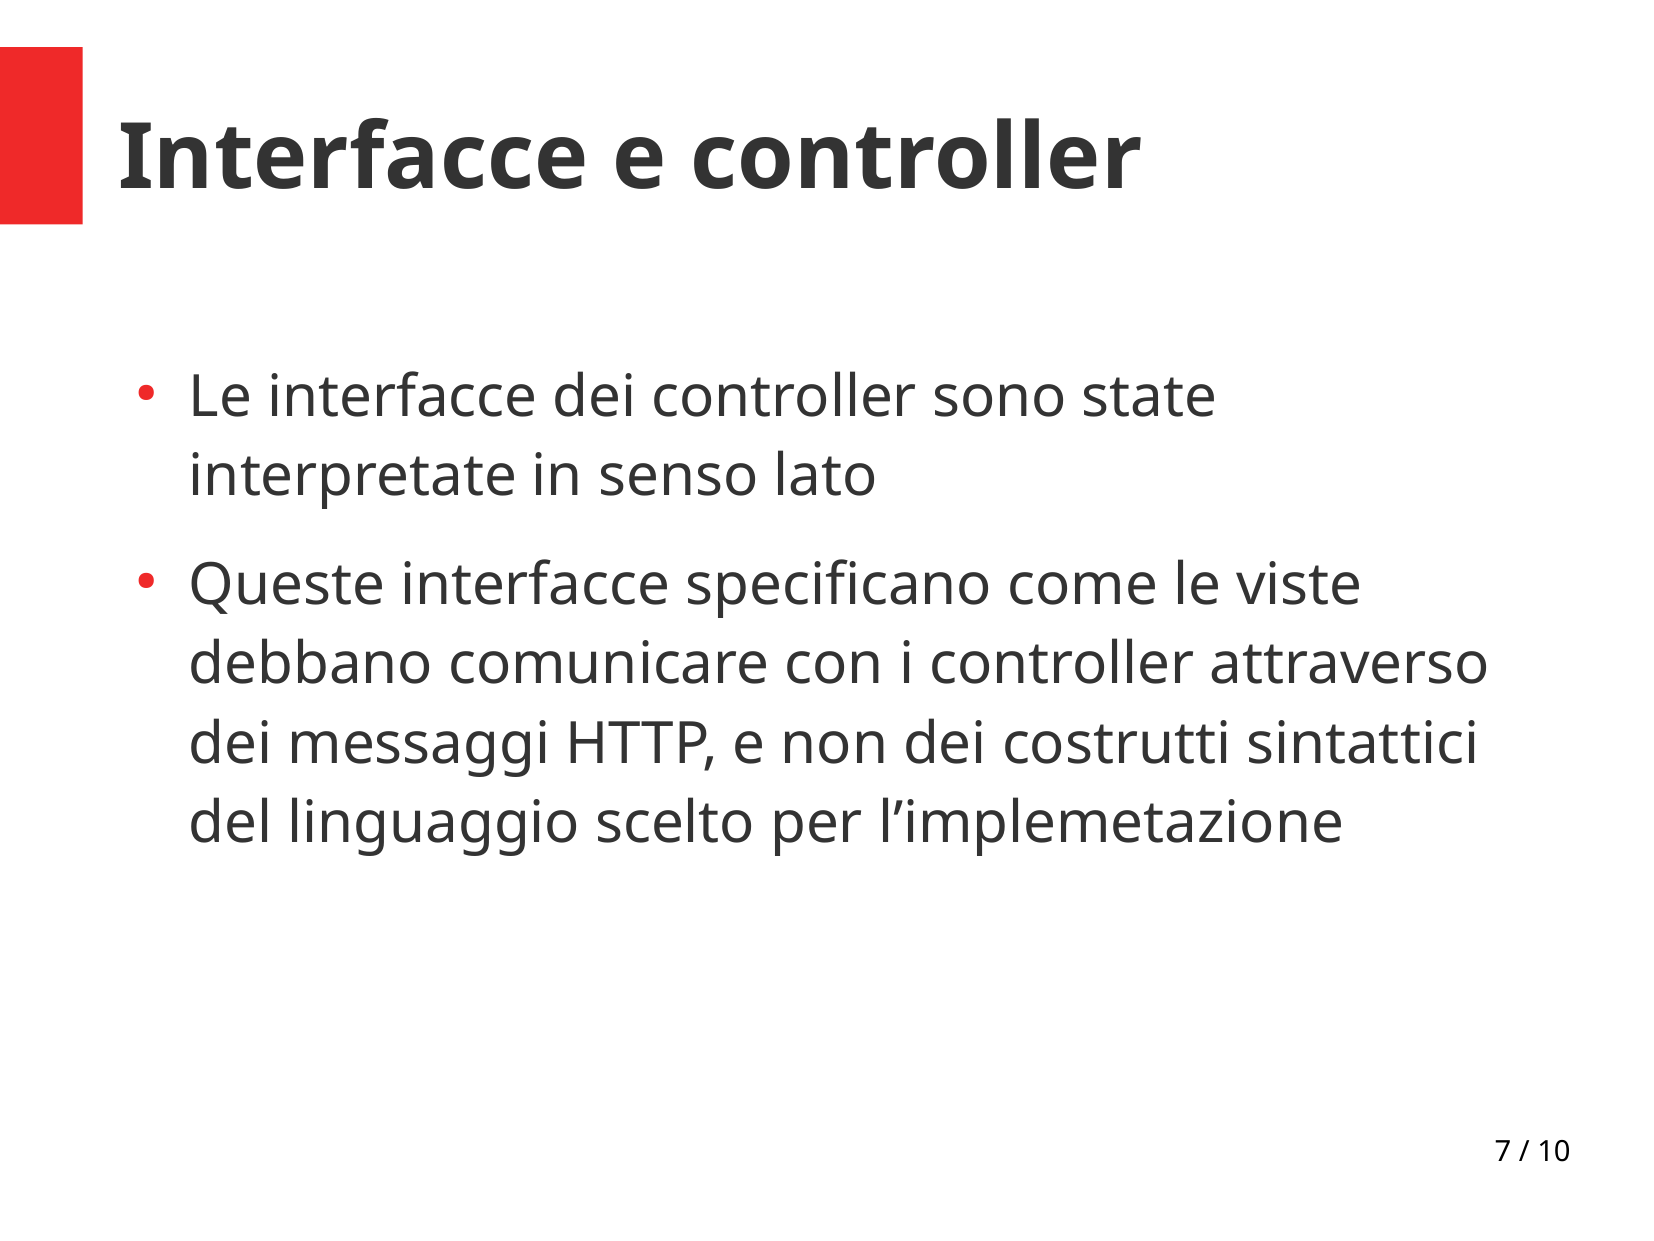

# Interfacce e controller
Le interfacce dei controller sono state interpretate in senso lato
Queste interfacce specificano come le viste debbano comunicare con i controller attraverso dei messaggi HTTP, e non dei costrutti sintattici del linguaggio scelto per l’implemetazione
7